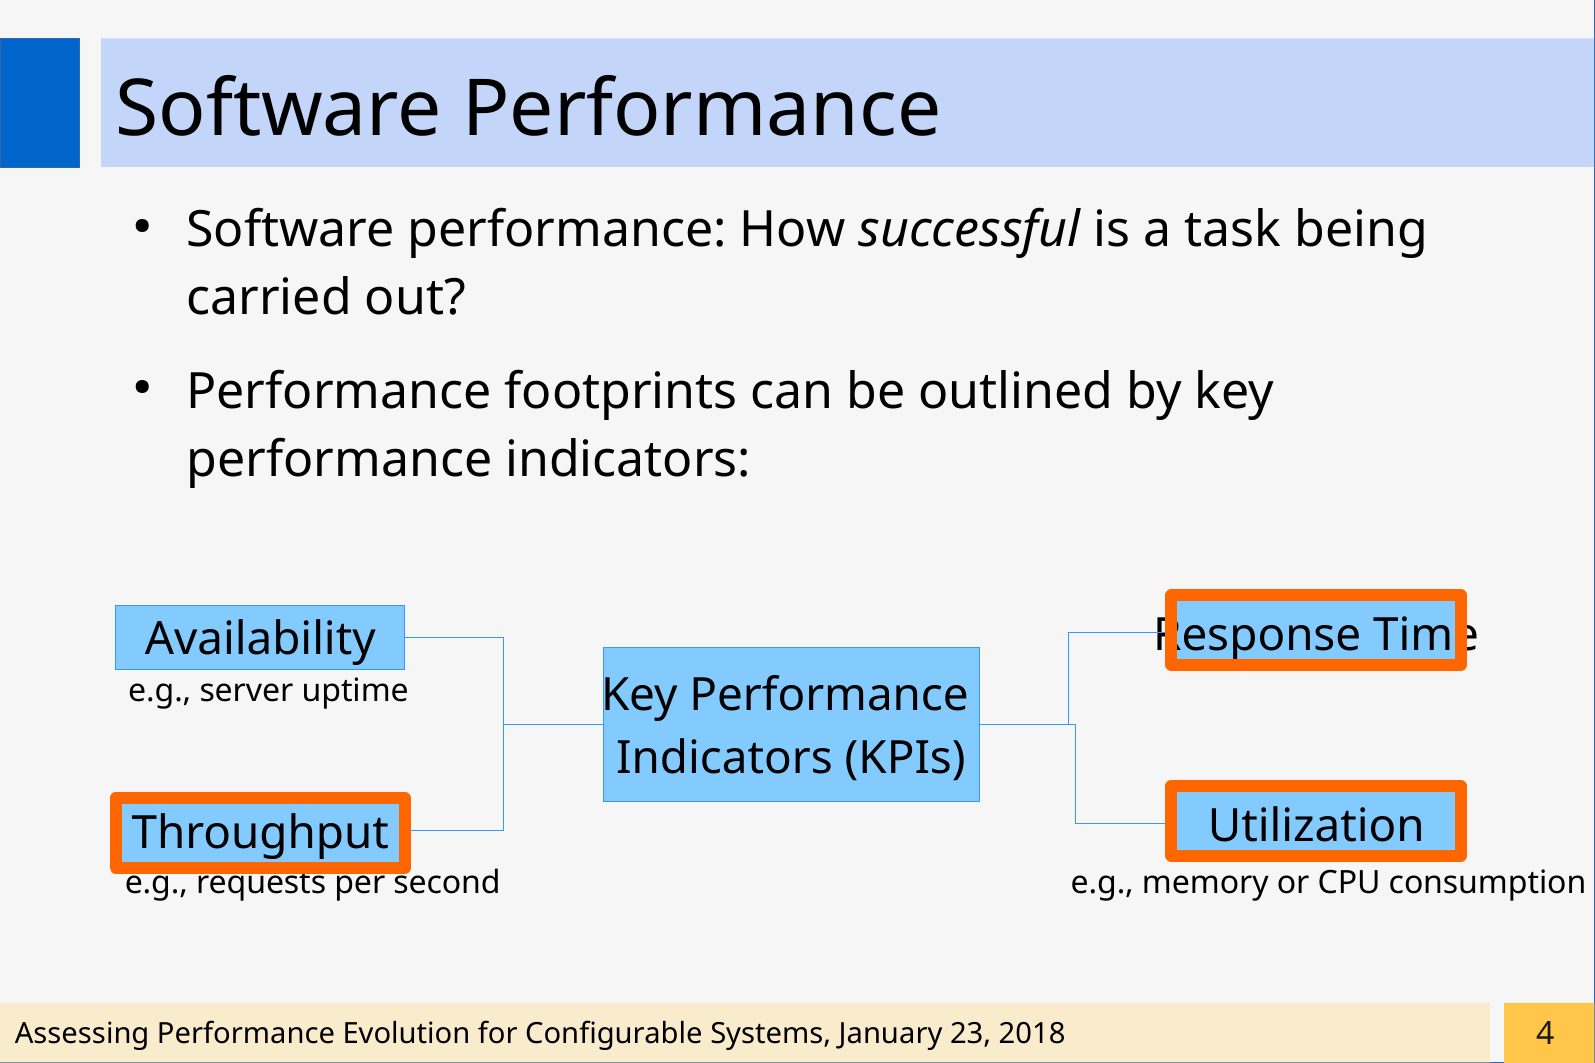

# Software Performance
Software performance: How successful is a task being carried out?
Performance footprints can be outlined by key performance indicators:
Response Time
Availability
Key Performance
Indicators (KPIs)
e.g., server uptime
Utilization
Throughput
e.g., requests per second
e.g., memory or CPU consumption